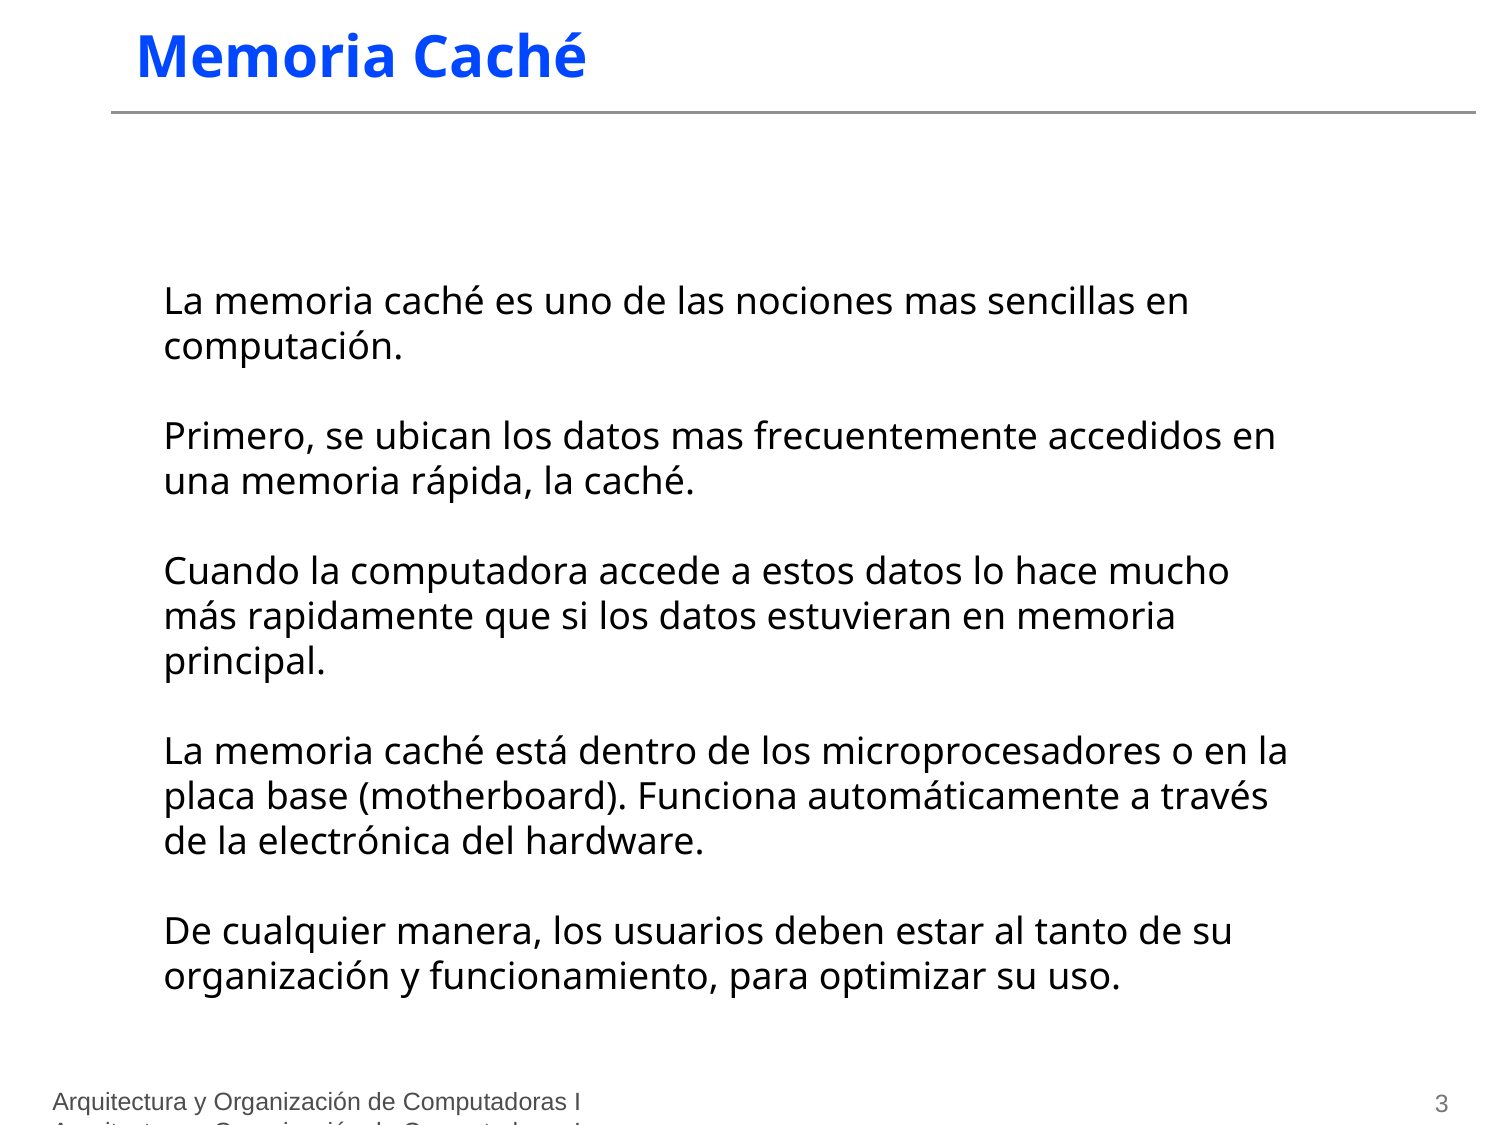

# Memoria Caché
La memoria caché es uno de las nociones mas sencillas en computación.
Primero, se ubican los datos mas frecuentemente accedidos en una memoria rápida, la caché.
Cuando la computadora accede a estos datos lo hace mucho más rapidamente que si los datos estuvieran en memoria principal.
La memoria caché está dentro de los microprocesadores o en la placa base (motherboard). Funciona automáticamente a través de la electrónica del hardware.
De cualquier manera, los usuarios deben estar al tanto de su organización y funcionamiento, para optimizar su uso.
Arquitectura y Organización de Computadoras I
3